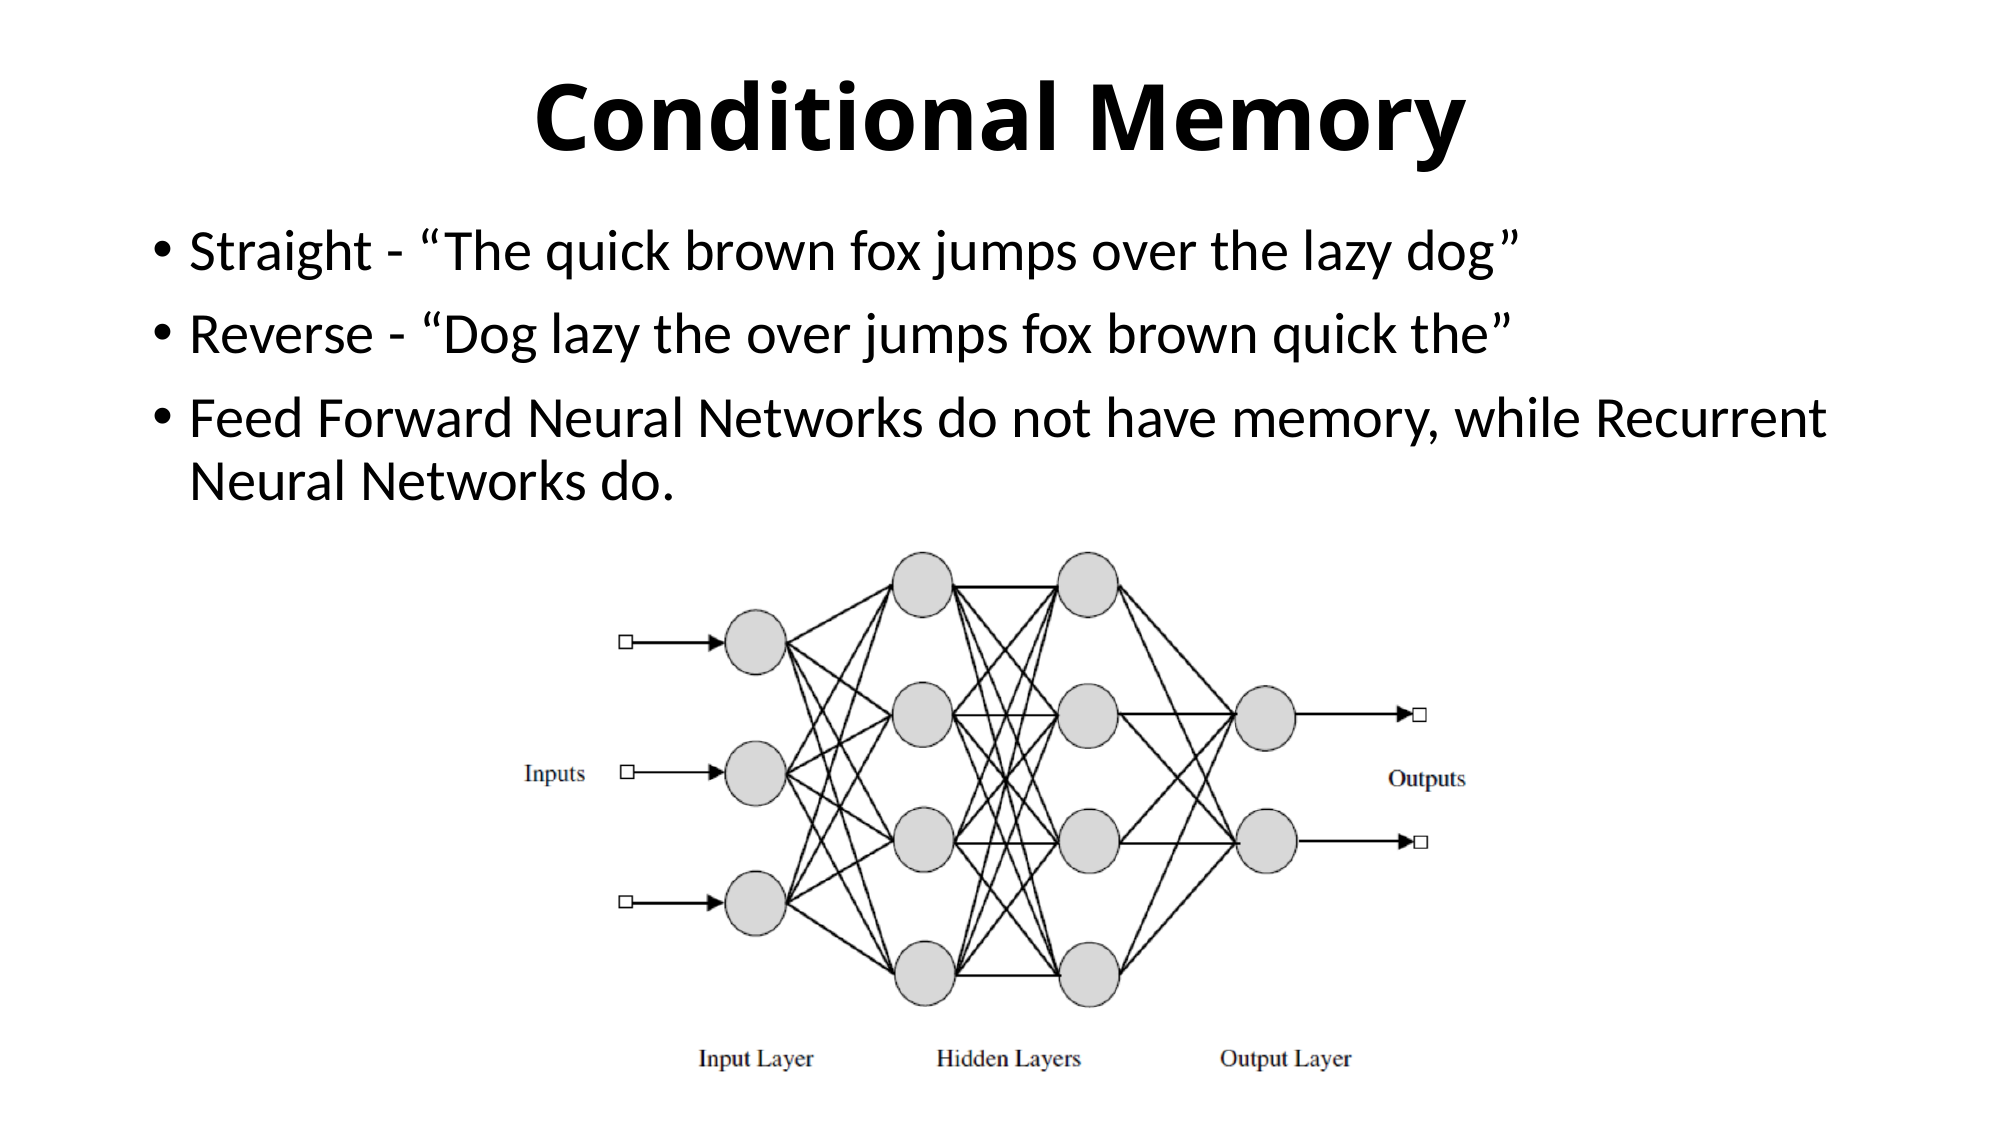

# Conditional Memory
Straight - “The quick brown fox jumps over the lazy dog”
Reverse - “Dog lazy the over jumps fox brown quick the”
Feed Forward Neural Networks do not have memory, while Recurrent Neural Networks do.